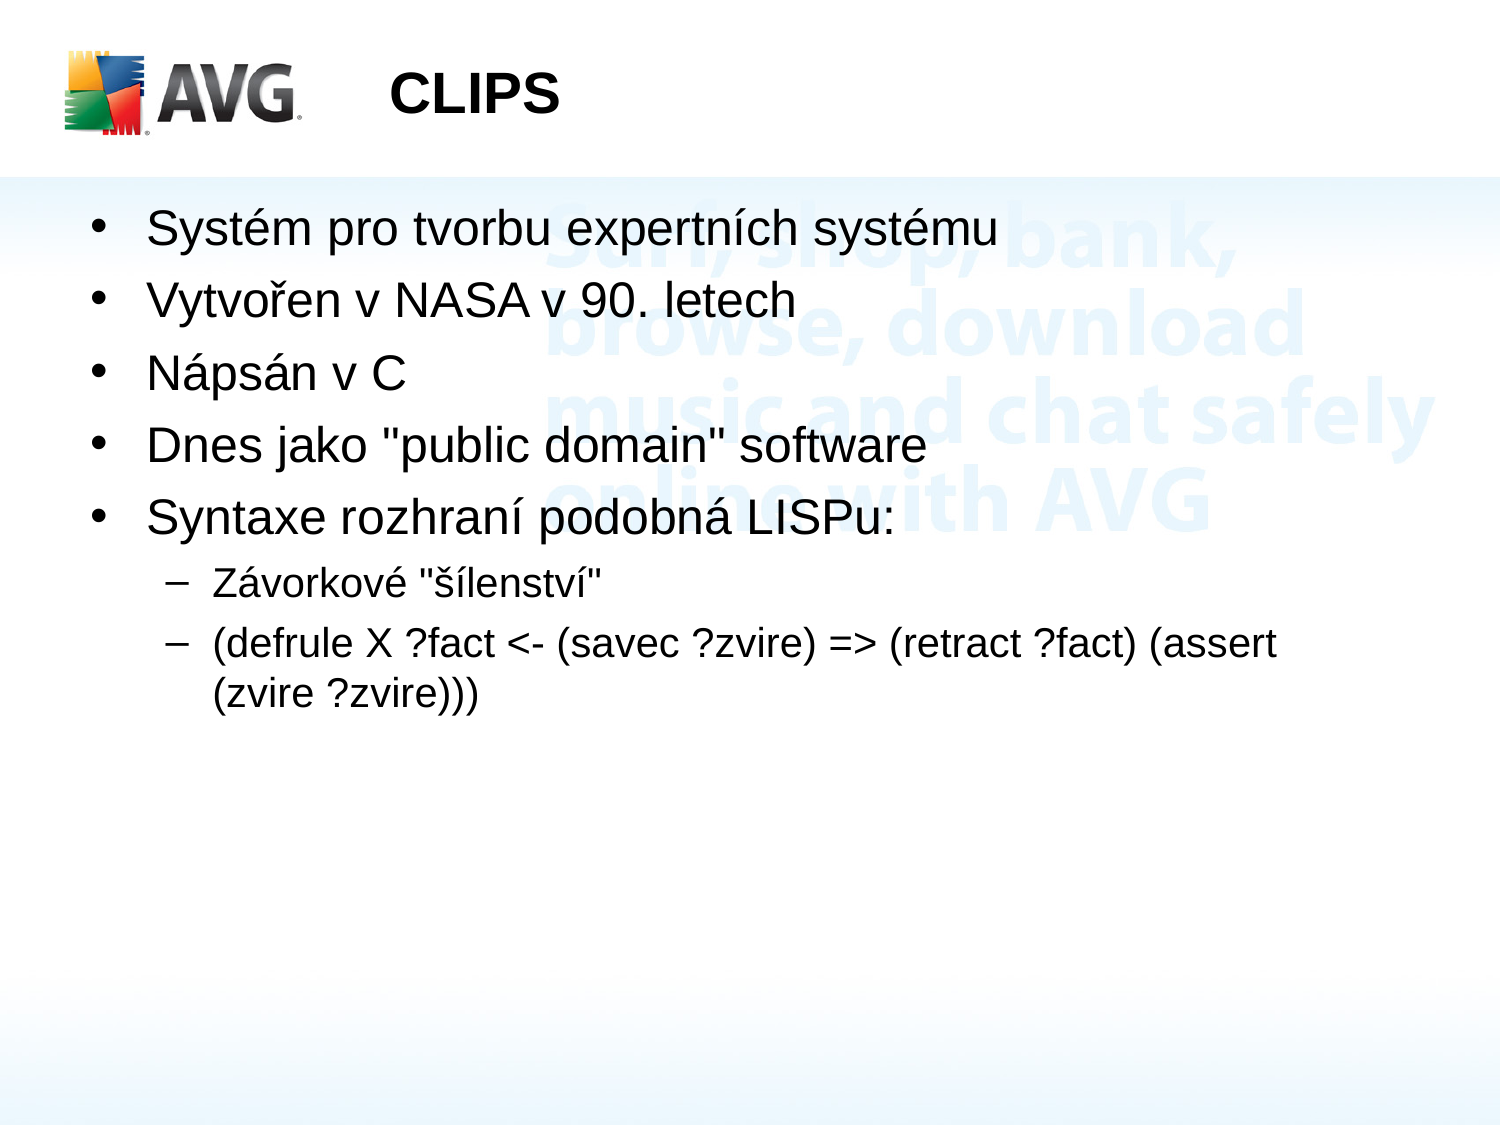

# CLIPS
Systém pro tvorbu expertních systému
Vytvořen v NASA v 90. letech
Nápsán v C
Dnes jako "public domain" software
Syntaxe rozhraní podobná LISPu:
Závorkové "šílenství"
(defrule X ?fact <- (savec ?zvire) => (retract ?fact) (assert (zvire ?zvire)))